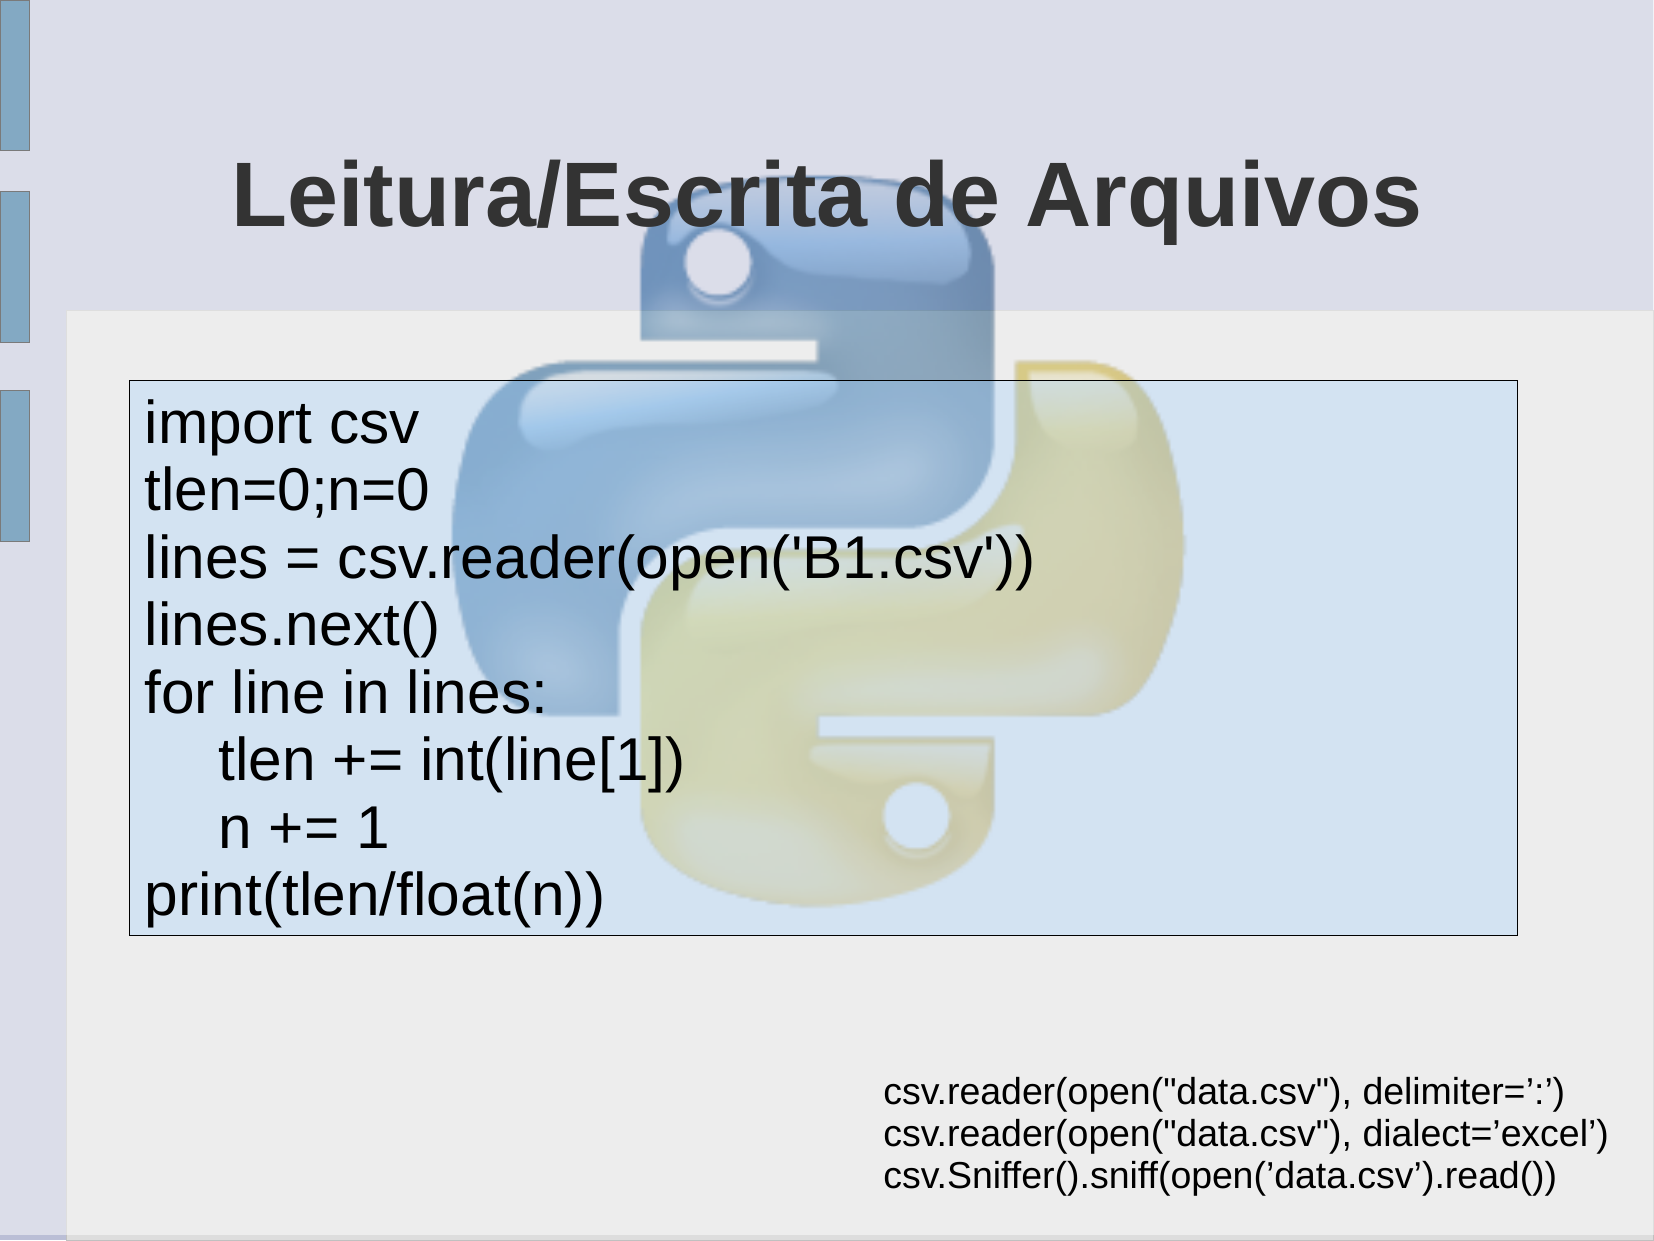

# Leitura/Escrita de Arquivos
import csv
tlen=0;n=0
lines = csv.reader(open('B1.csv'))
lines.next()
for line in lines:
	tlen += int(line[1])
	n += 1
print(tlen/float(n))
csv.reader(open("data.csv"), delimiter=’:’)
csv.reader(open("data.csv"), dialect=’excel’)
csv.Sniffer().sniff(open(’data.csv’).read())